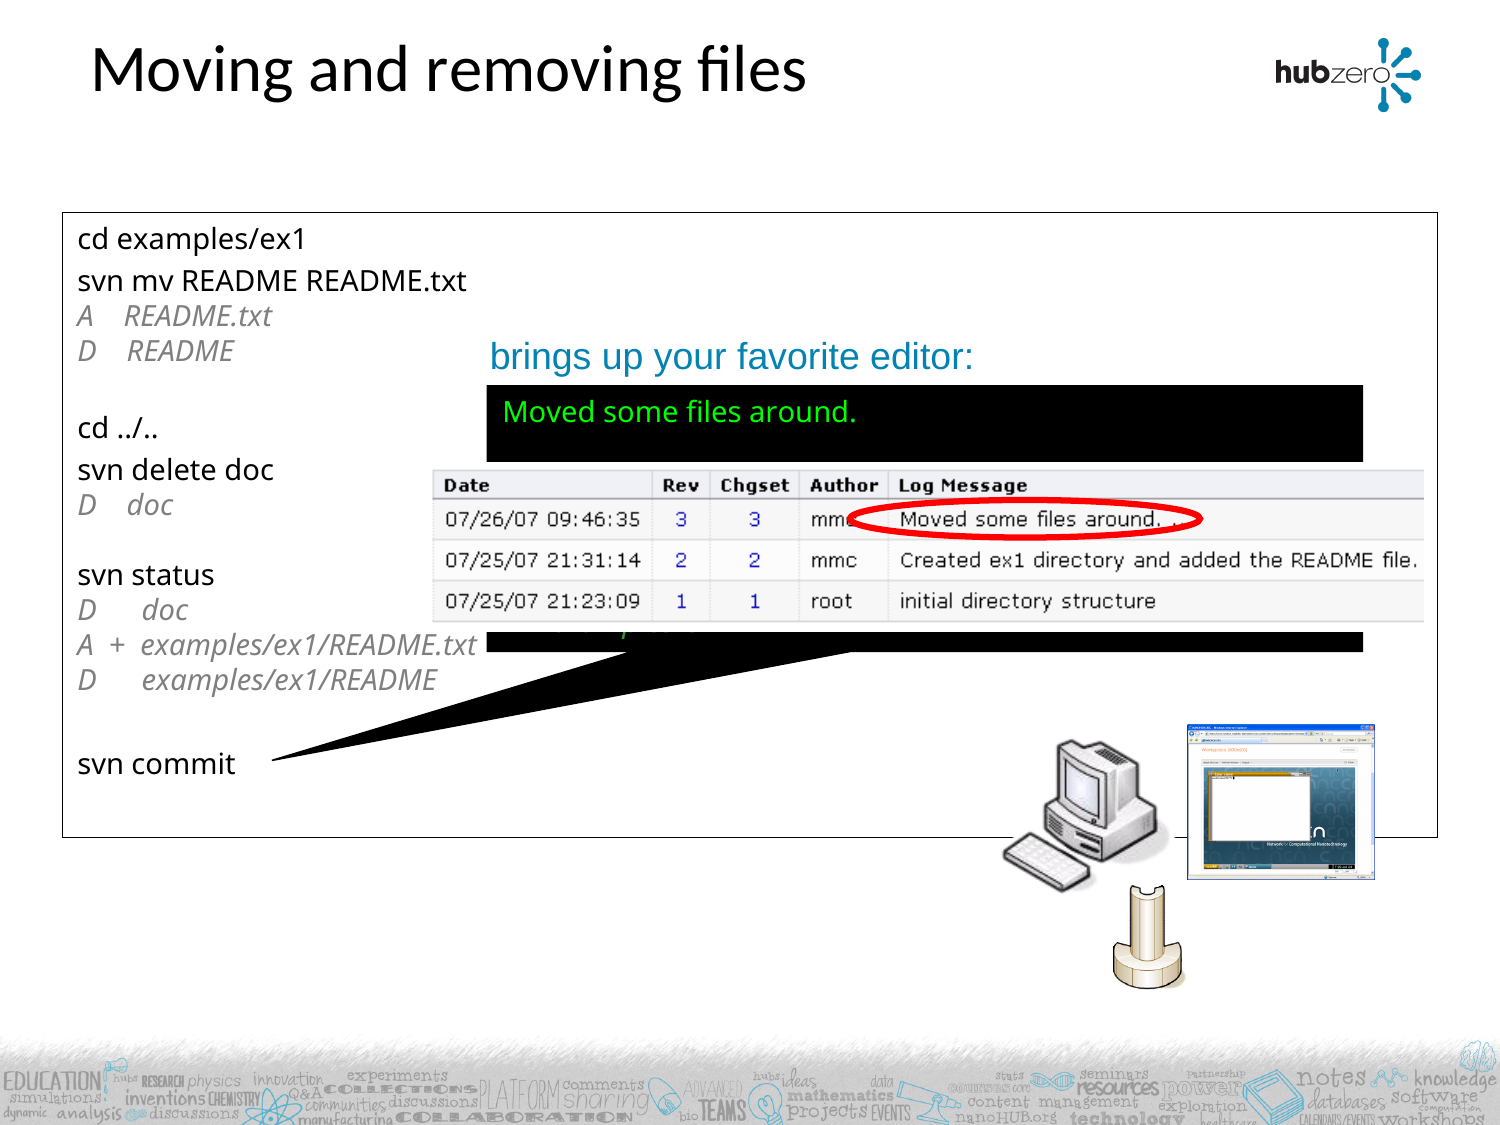

Moving and removing files
cd examples/ex1
svn mv README README.txt
A README.txt
D README
cd ../..
svn delete doc
D doc
svn status
D doc
A + examples/ex1/README.txt
D examples/ex1/README
svn commit
brings up your favorite editor:
Moved some files around.
--This line, and those below, will be ignored--
D doc
A examples/ex1/README.txt
D examples/ex1/README